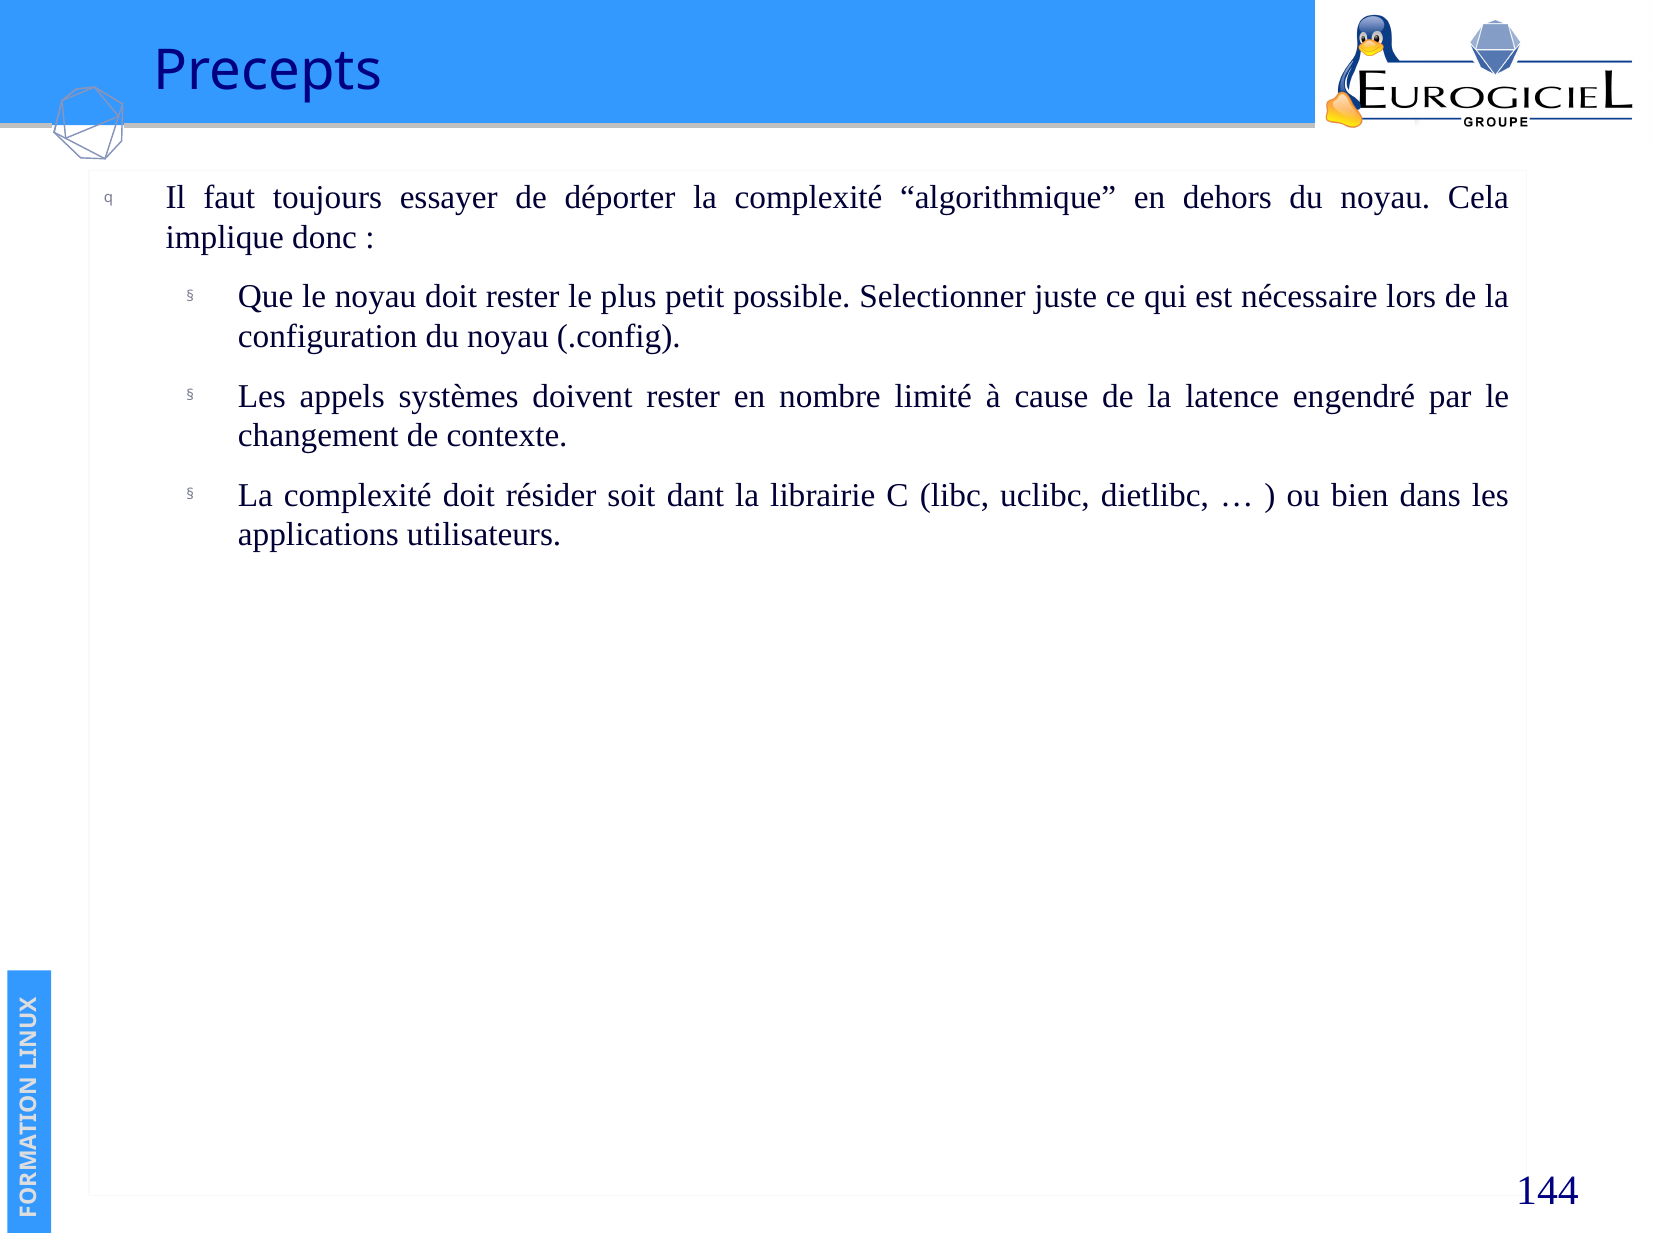

# Precepts
Il faut toujours essayer de déporter la complexité “algorithmique” en dehors du noyau. Cela implique donc :
Que le noyau doit rester le plus petit possible. Selectionner juste ce qui est nécessaire lors de la configuration du noyau (.config).
Les appels systèmes doivent rester en nombre limité à cause de la latence engendré par le changement de contexte.
La complexité doit résider soit dant la librairie C (libc, uclibc, dietlibc, … ) ou bien dans les applications utilisateurs.